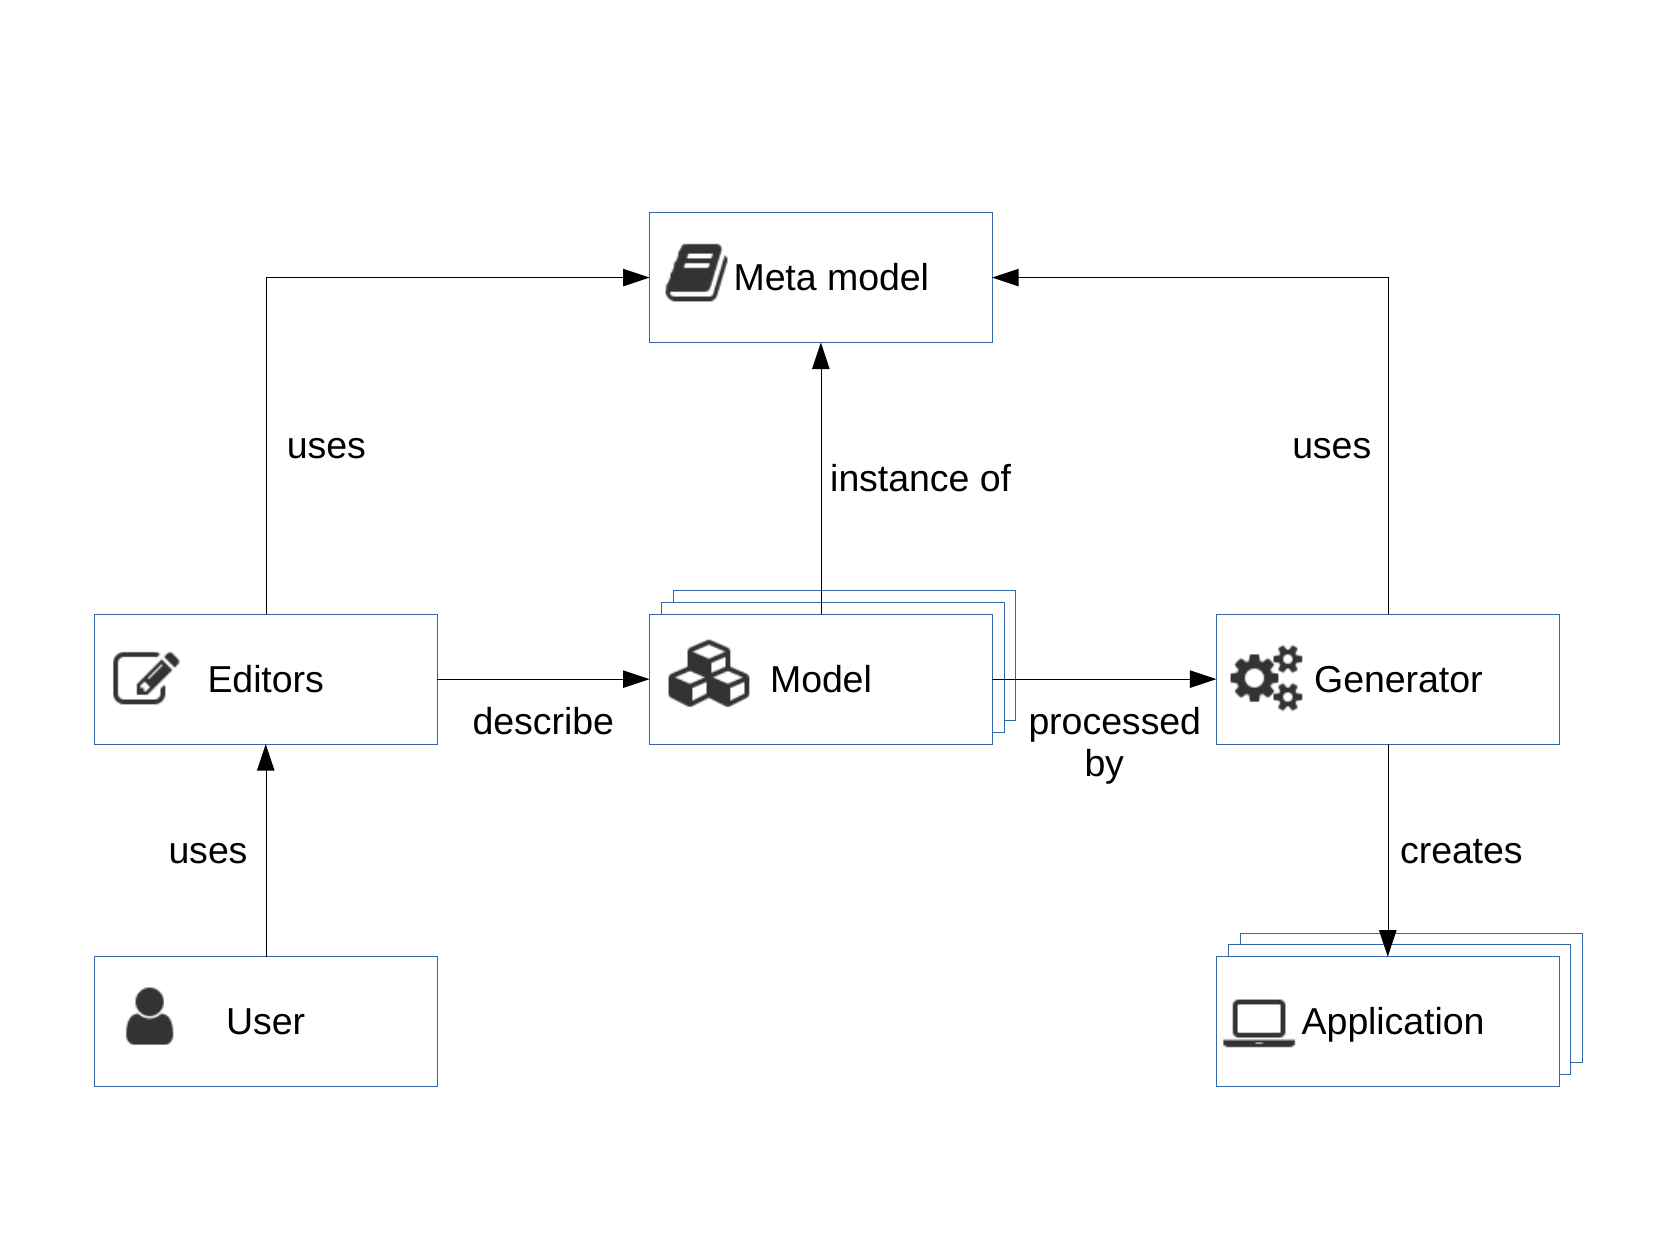

Meta model
Model
Model
Editors
Model
 Generator
Application
Application
User
 Application